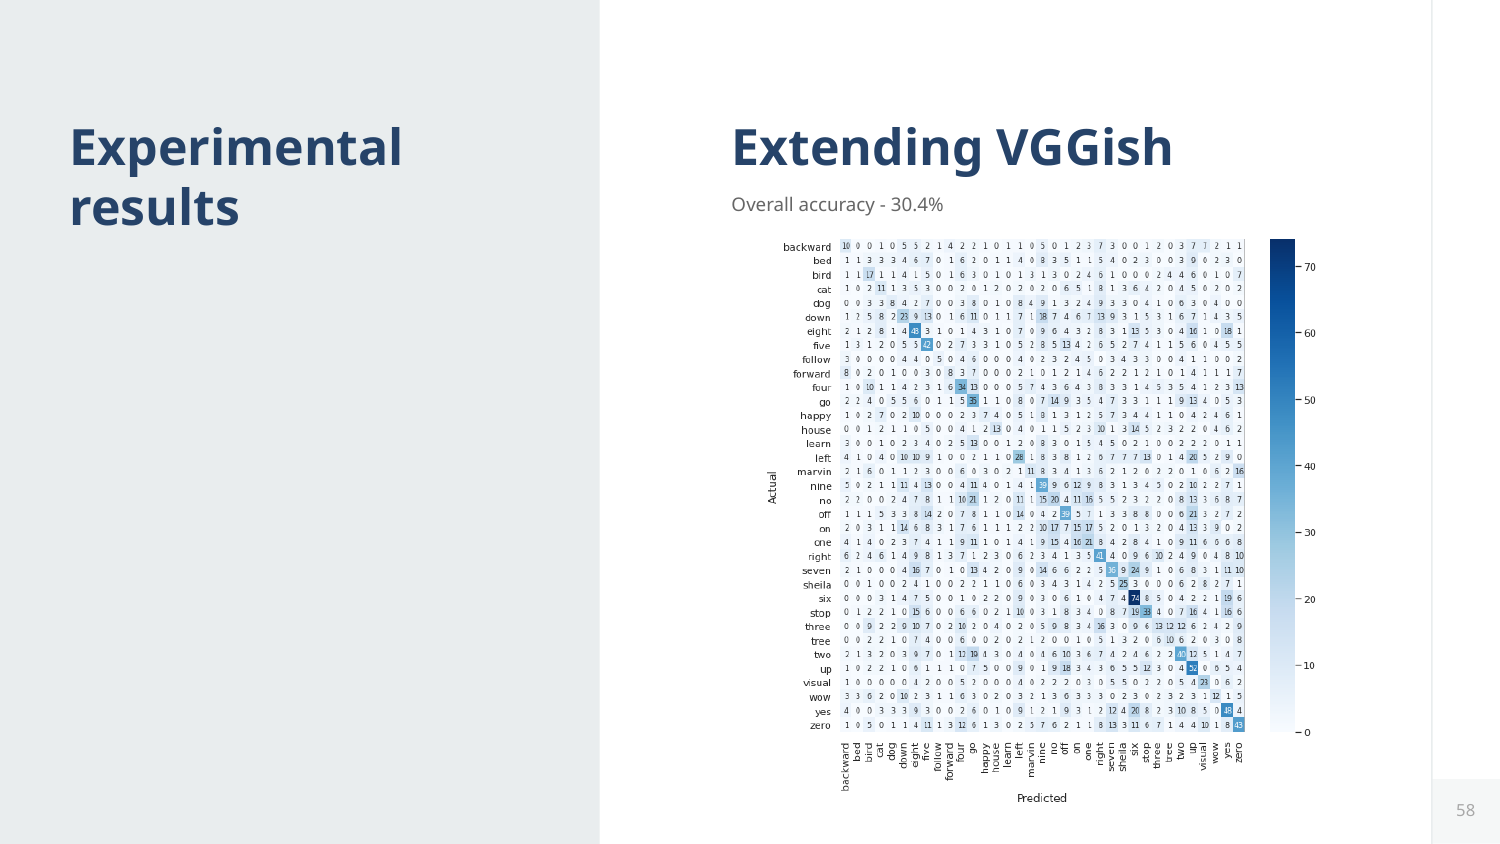

Experimental results
# Extending VGGish
Overall accuracy - 30.4%